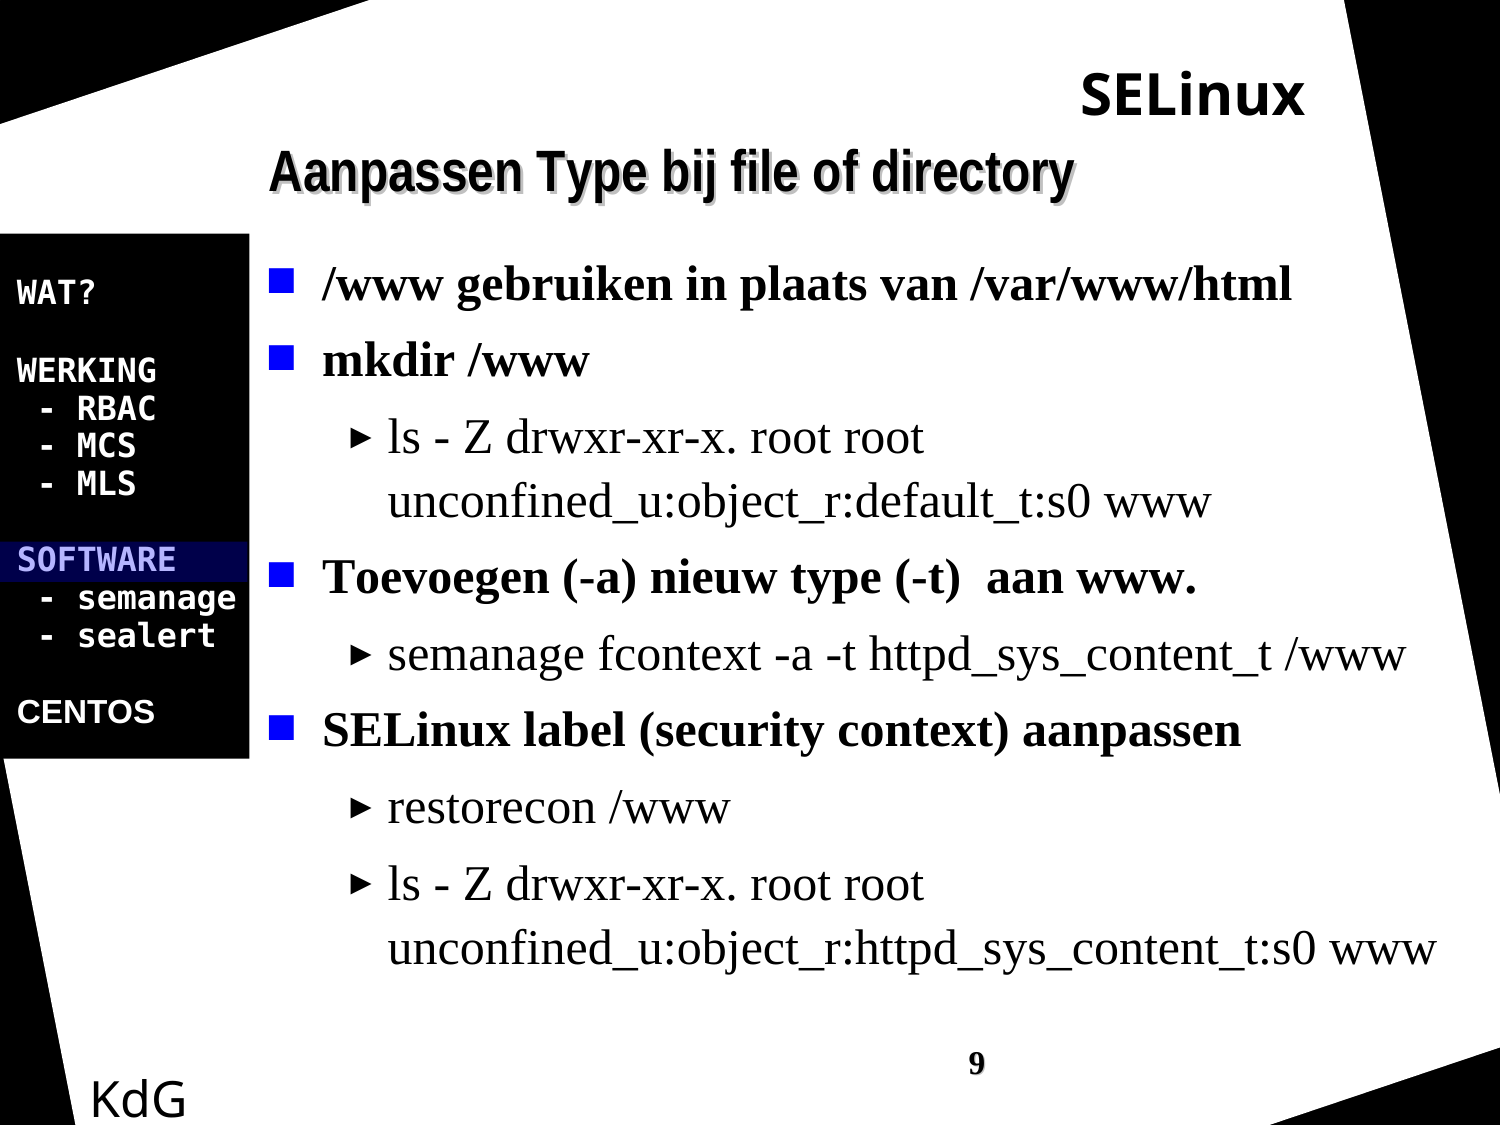

# Aanpassen Type bij file of directory
/www gebruiken in plaats van /var/www/html
mkdir /www
ls - Z drwxr-xr-x. root root unconfined_u:object_r:default_t:s0 www
Toevoegen (-a) nieuw type (-t) aan www.
semanage fcontext -a -t httpd_sys_content_t /www
SELinux label (security context) aanpassen
restorecon /www
ls - Z drwxr-xr-x. root root unconfined_u:object_r:httpd_sys_content_t:s0 www